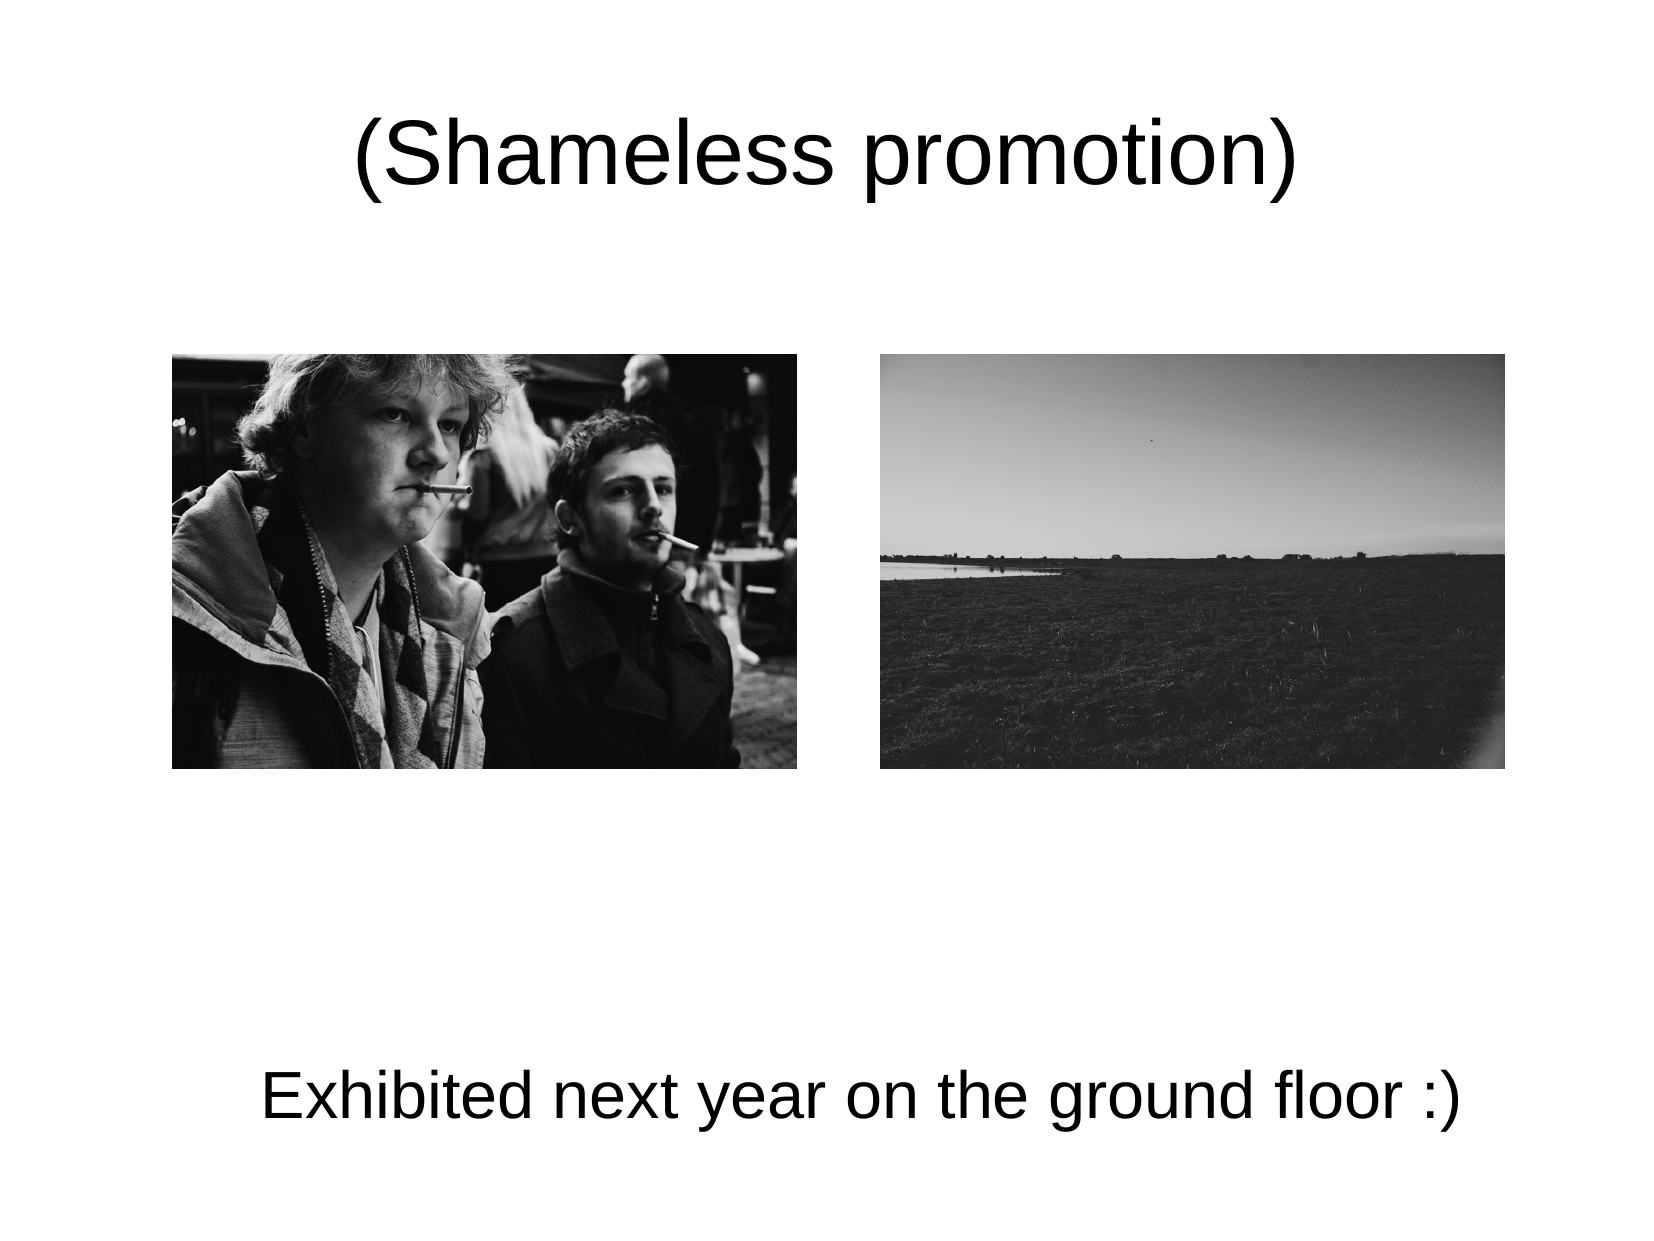

# (Shameless promotion)
Exhibited next year on the ground floor :)